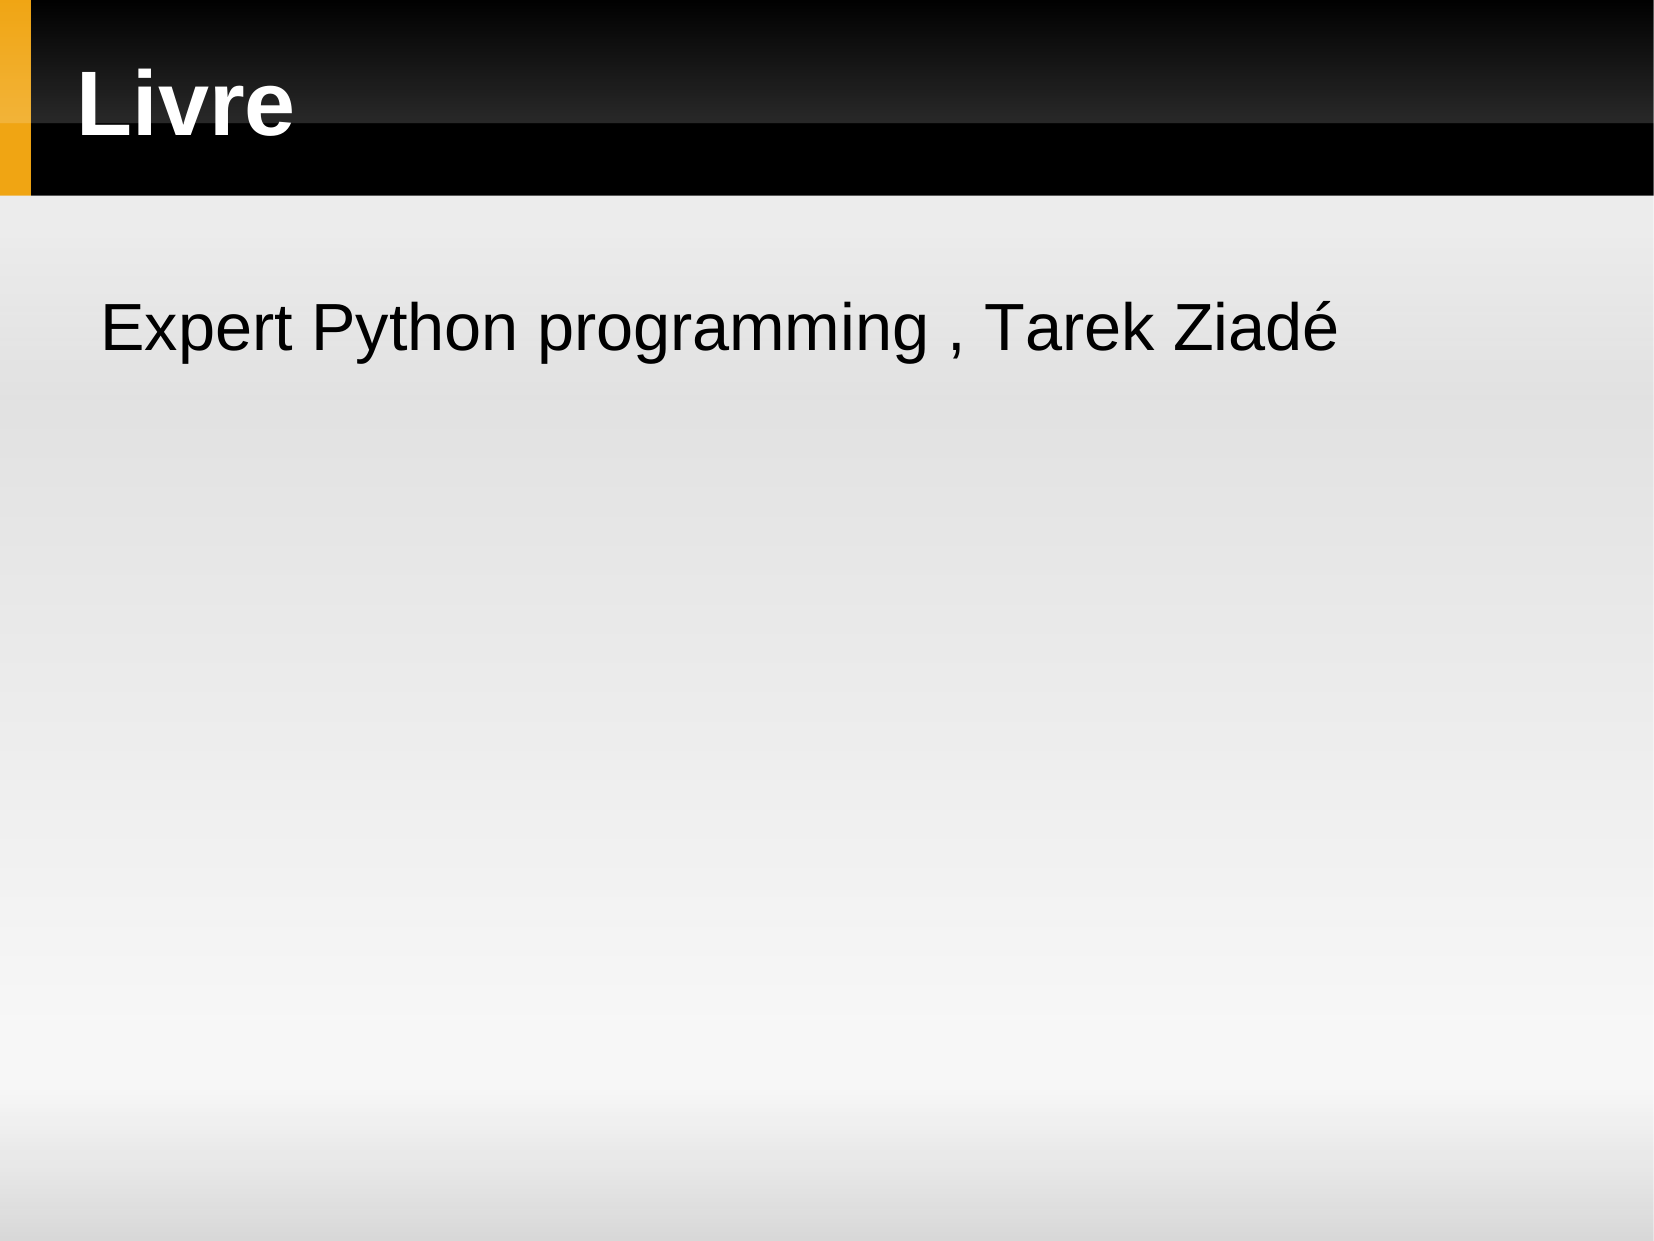

# Livre
Expert Python programming , Tarek Ziadé